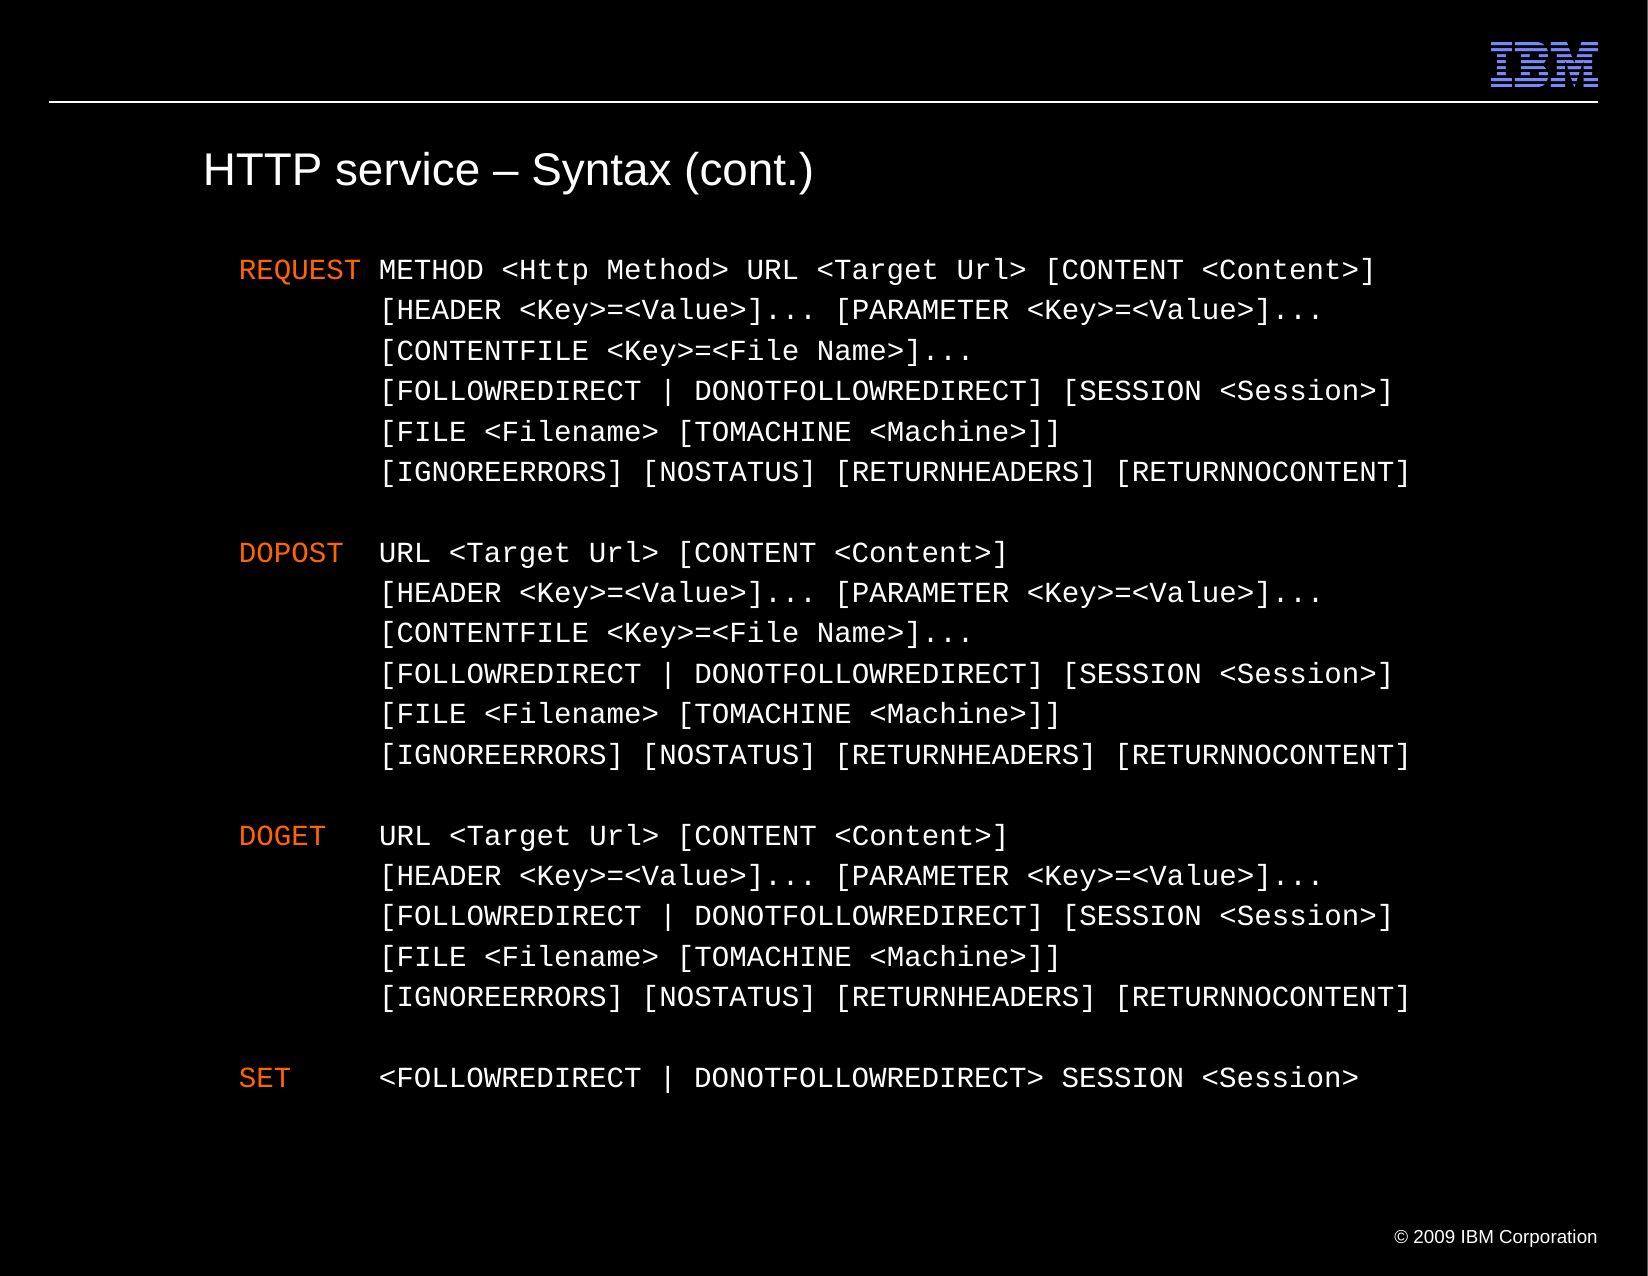

# HTTP service – Syntax (cont.)
REQUEST METHOD <Http Method> URL <Target Url> [CONTENT <Content>]
 [HEADER <Key>=<Value>]... [PARAMETER <Key>=<Value>]...
 [CONTENTFILE <Key>=<File Name>]...
 [FOLLOWREDIRECT | DONOTFOLLOWREDIRECT] [SESSION <Session>]
 [FILE <Filename> [TOMACHINE <Machine>]]
 [IGNOREERRORS] [NOSTATUS] [RETURNHEADERS] [RETURNNOCONTENT]
DOPOST URL <Target Url> [CONTENT <Content>]
 [HEADER <Key>=<Value>]... [PARAMETER <Key>=<Value>]...
 [CONTENTFILE <Key>=<File Name>]...
 [FOLLOWREDIRECT | DONOTFOLLOWREDIRECT] [SESSION <Session>]
 [FILE <Filename> [TOMACHINE <Machine>]]
 [IGNOREERRORS] [NOSTATUS] [RETURNHEADERS] [RETURNNOCONTENT]
DOGET URL <Target Url> [CONTENT <Content>]
 [HEADER <Key>=<Value>]... [PARAMETER <Key>=<Value>]...
 [FOLLOWREDIRECT | DONOTFOLLOWREDIRECT] [SESSION <Session>]
 [FILE <Filename> [TOMACHINE <Machine>]]
 [IGNOREERRORS] [NOSTATUS] [RETURNHEADERS] [RETURNNOCONTENT]
SET <FOLLOWREDIRECT | DONOTFOLLOWREDIRECT> SESSION <Session>